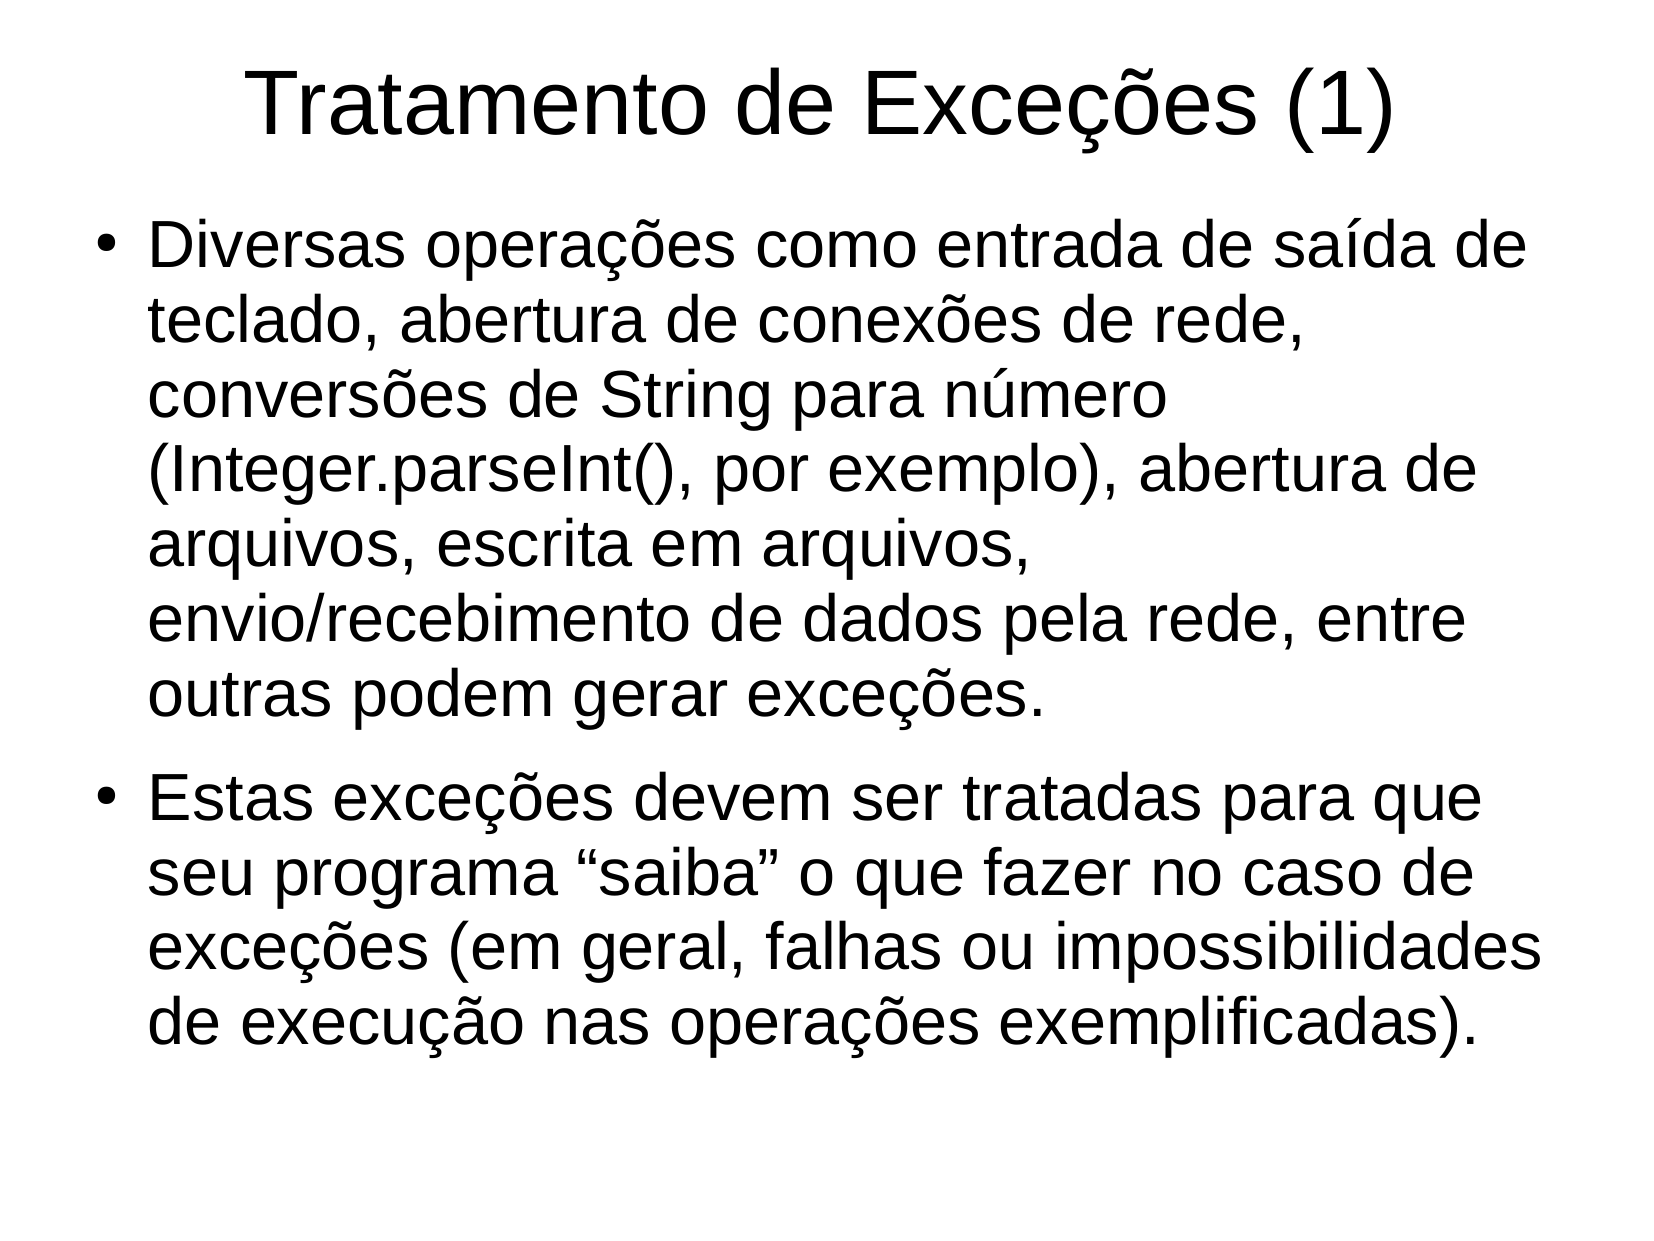

# Tratamento de Exceções (1)
Diversas operações como entrada de saída de teclado, abertura de conexões de rede, conversões de String para número (Integer.parseInt(), por exemplo), abertura de arquivos, escrita em arquivos, envio/recebimento de dados pela rede, entre outras podem gerar exceções.
Estas exceções devem ser tratadas para que seu programa “saiba” o que fazer no caso de exceções (em geral, falhas ou impossibilidades de execução nas operações exemplificadas).